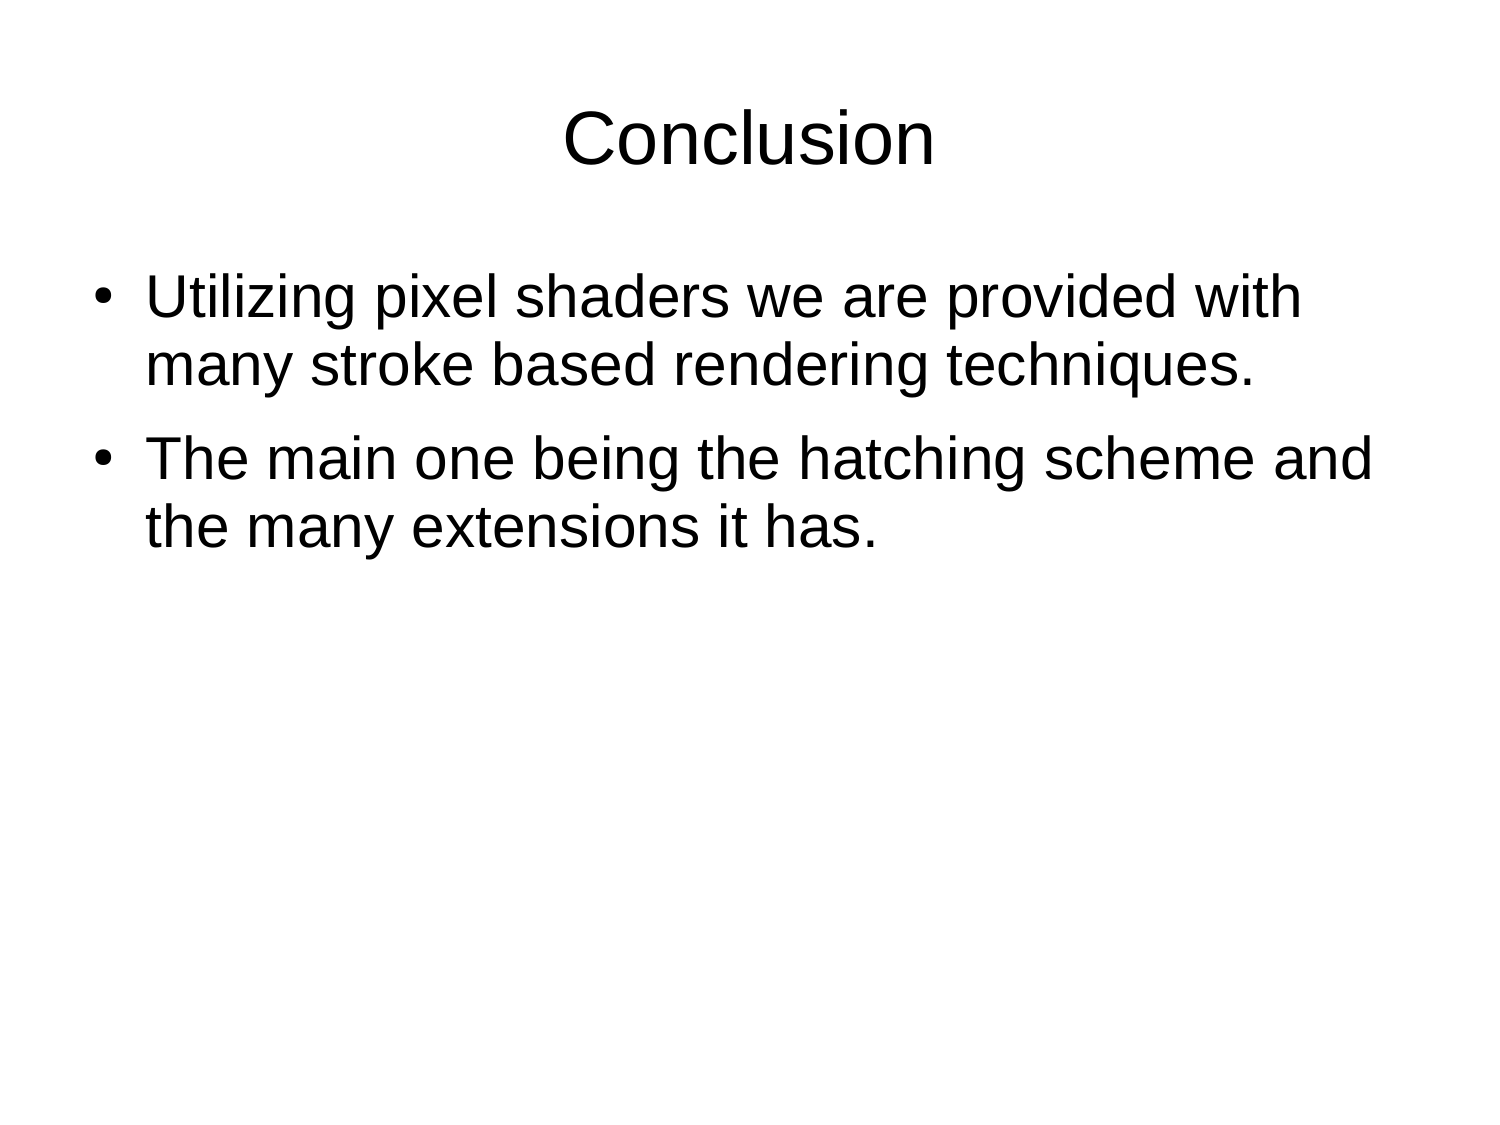

# Conclusion
Utilizing pixel shaders we are provided with many stroke based rendering techniques.
The main one being the hatching scheme and the many extensions it has.